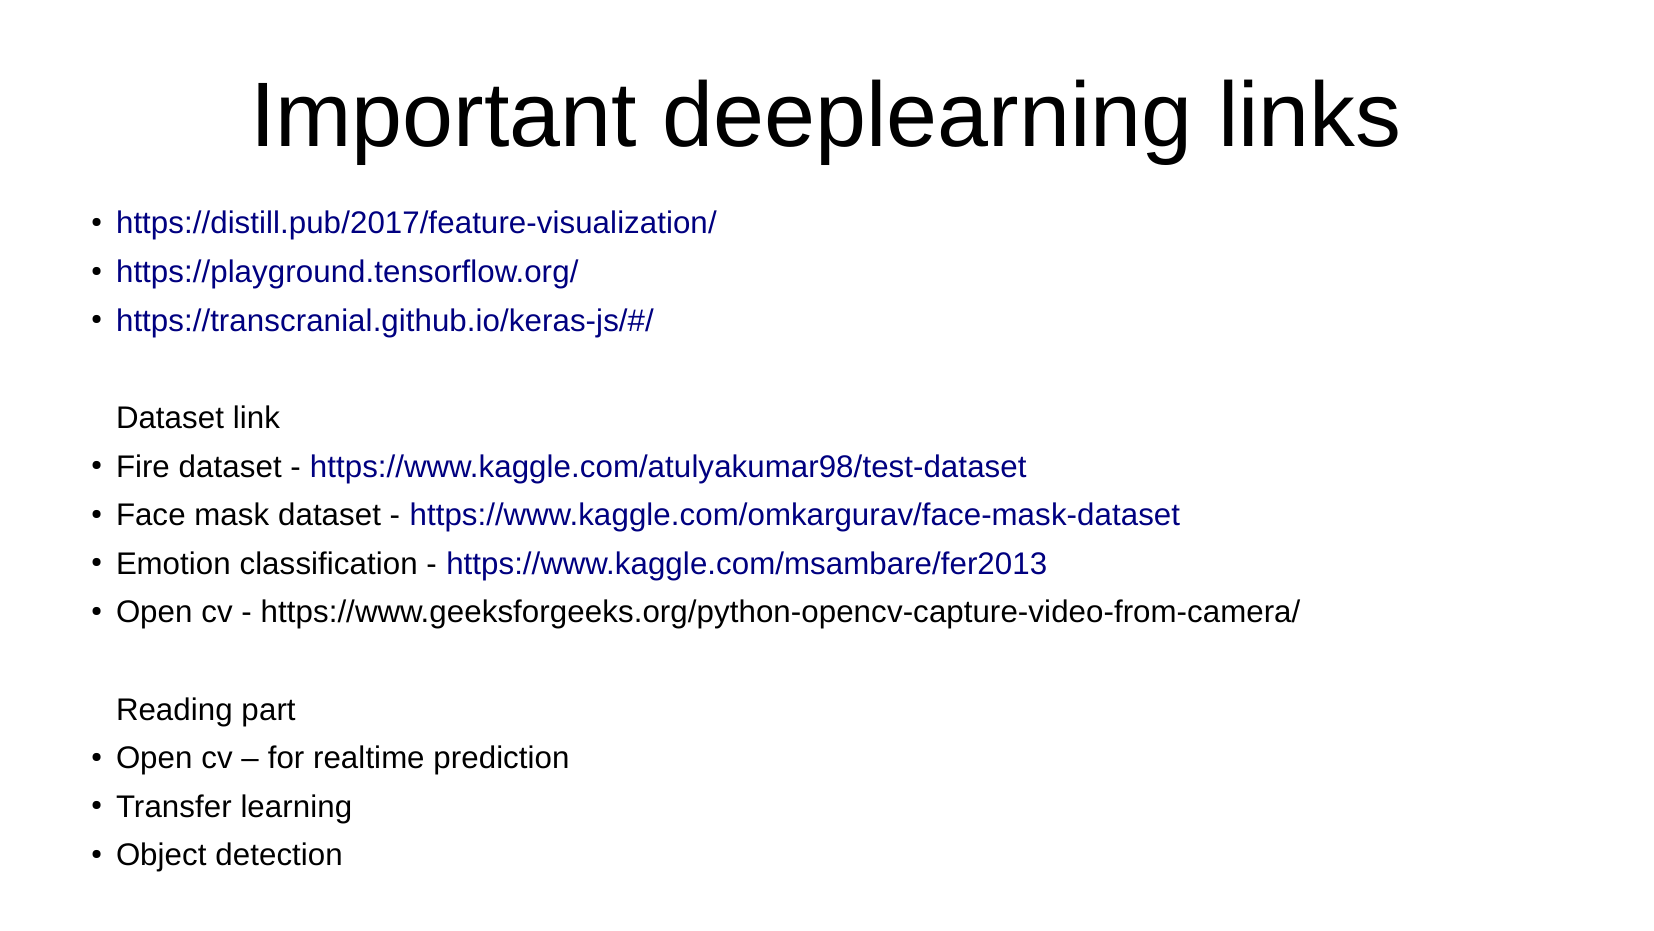

# Important deeplearning links
https://distill.pub/2017/feature-visualization/
https://playground.tensorflow.org/
https://transcranial.github.io/keras-js/#/
Dataset link
Fire dataset - https://www.kaggle.com/atulyakumar98/test-dataset
Face mask dataset - https://www.kaggle.com/omkargurav/face-mask-dataset
Emotion classification - https://www.kaggle.com/msambare/fer2013
Open cv - https://www.geeksforgeeks.org/python-opencv-capture-video-from-camera/
Reading part
Open cv – for realtime prediction
Transfer learning
Object detection